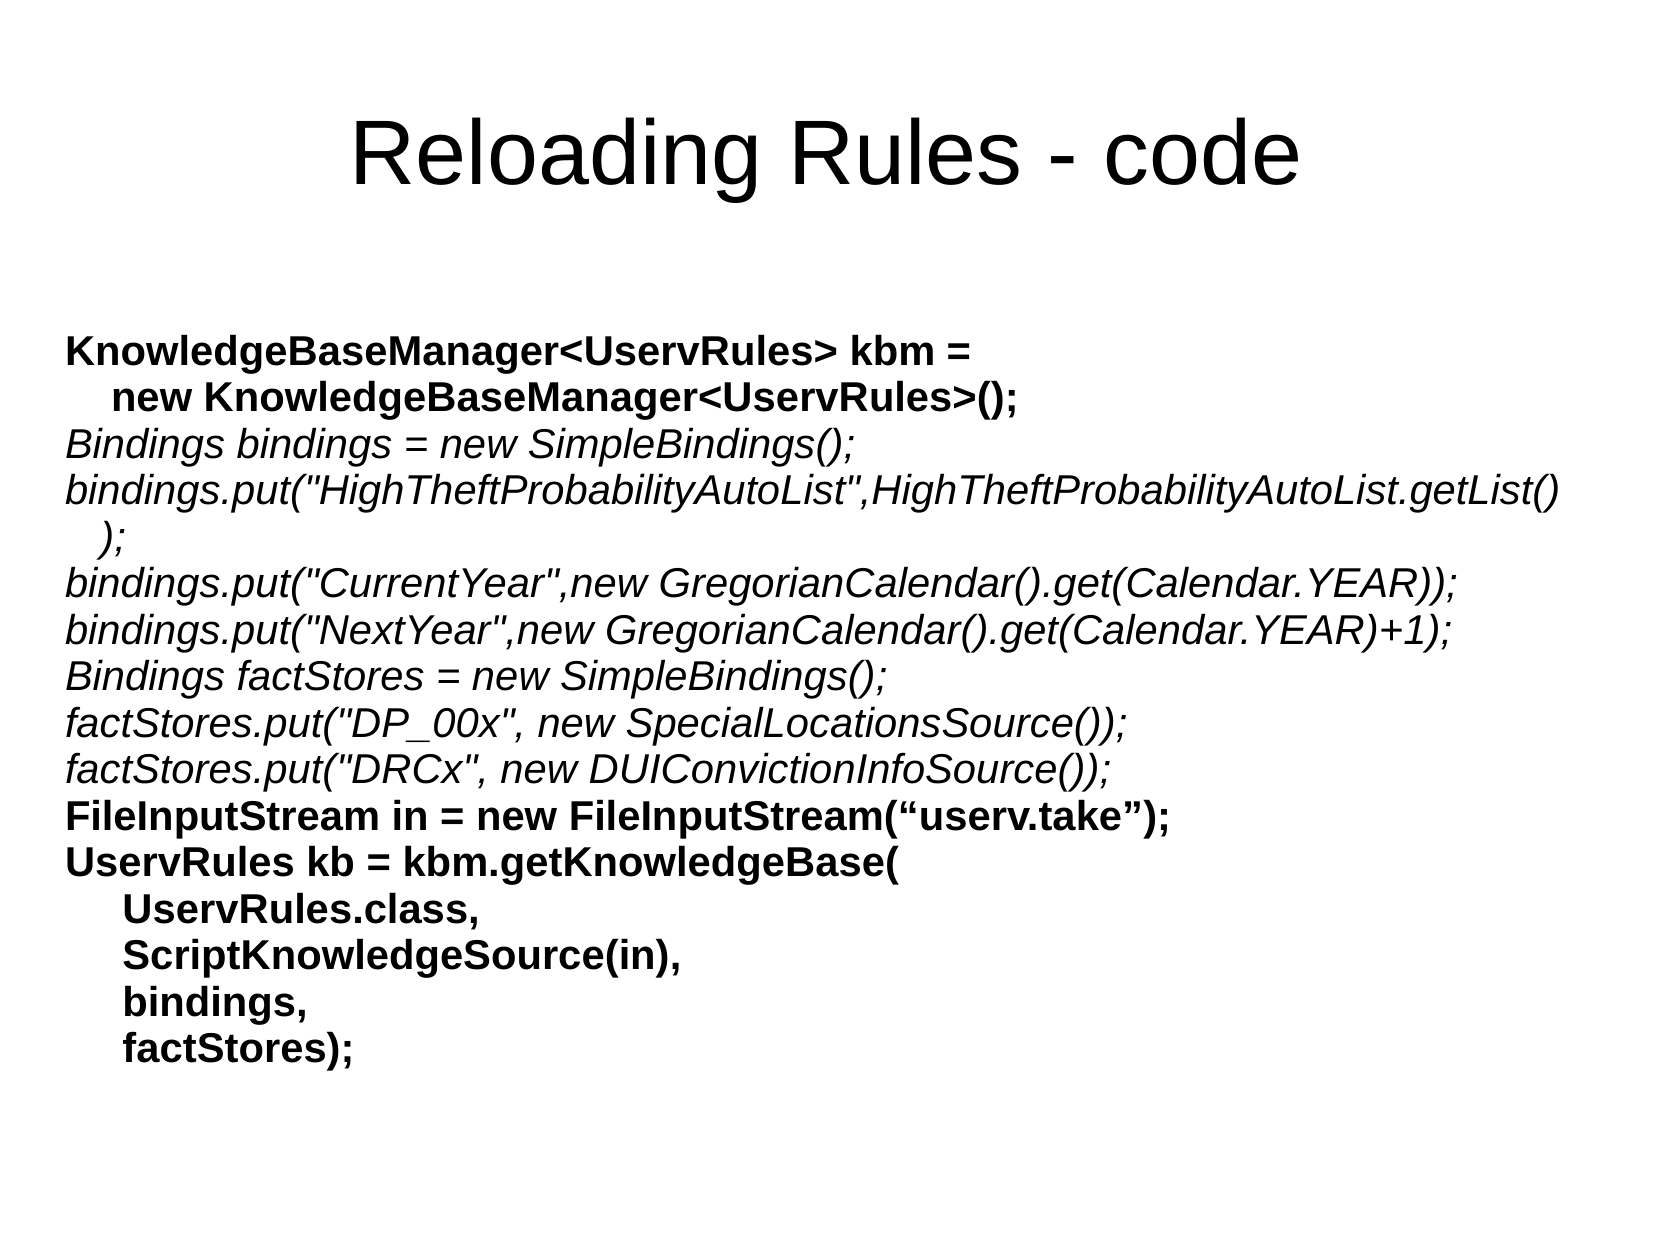

# Reloading Rules - code
KnowledgeBaseManager<UservRules> kbm =
 new KnowledgeBaseManager<UservRules>();
Bindings bindings = new SimpleBindings();
bindings.put("HighTheftProbabilityAutoList",HighTheftProbabilityAutoList.getList());
bindings.put("CurrentYear",new GregorianCalendar().get(Calendar.YEAR));
bindings.put("NextYear",new GregorianCalendar().get(Calendar.YEAR)+1);
Bindings factStores = new SimpleBindings();
factStores.put("DP_00x", new SpecialLocationsSource());
factStores.put("DRCx", new DUIConvictionInfoSource());
FileInputStream in = new FileInputStream(“userv.take”);
UservRules kb = kbm.getKnowledgeBase(
 UservRules.class,
 ScriptKnowledgeSource(in),
 bindings,
 factStores);